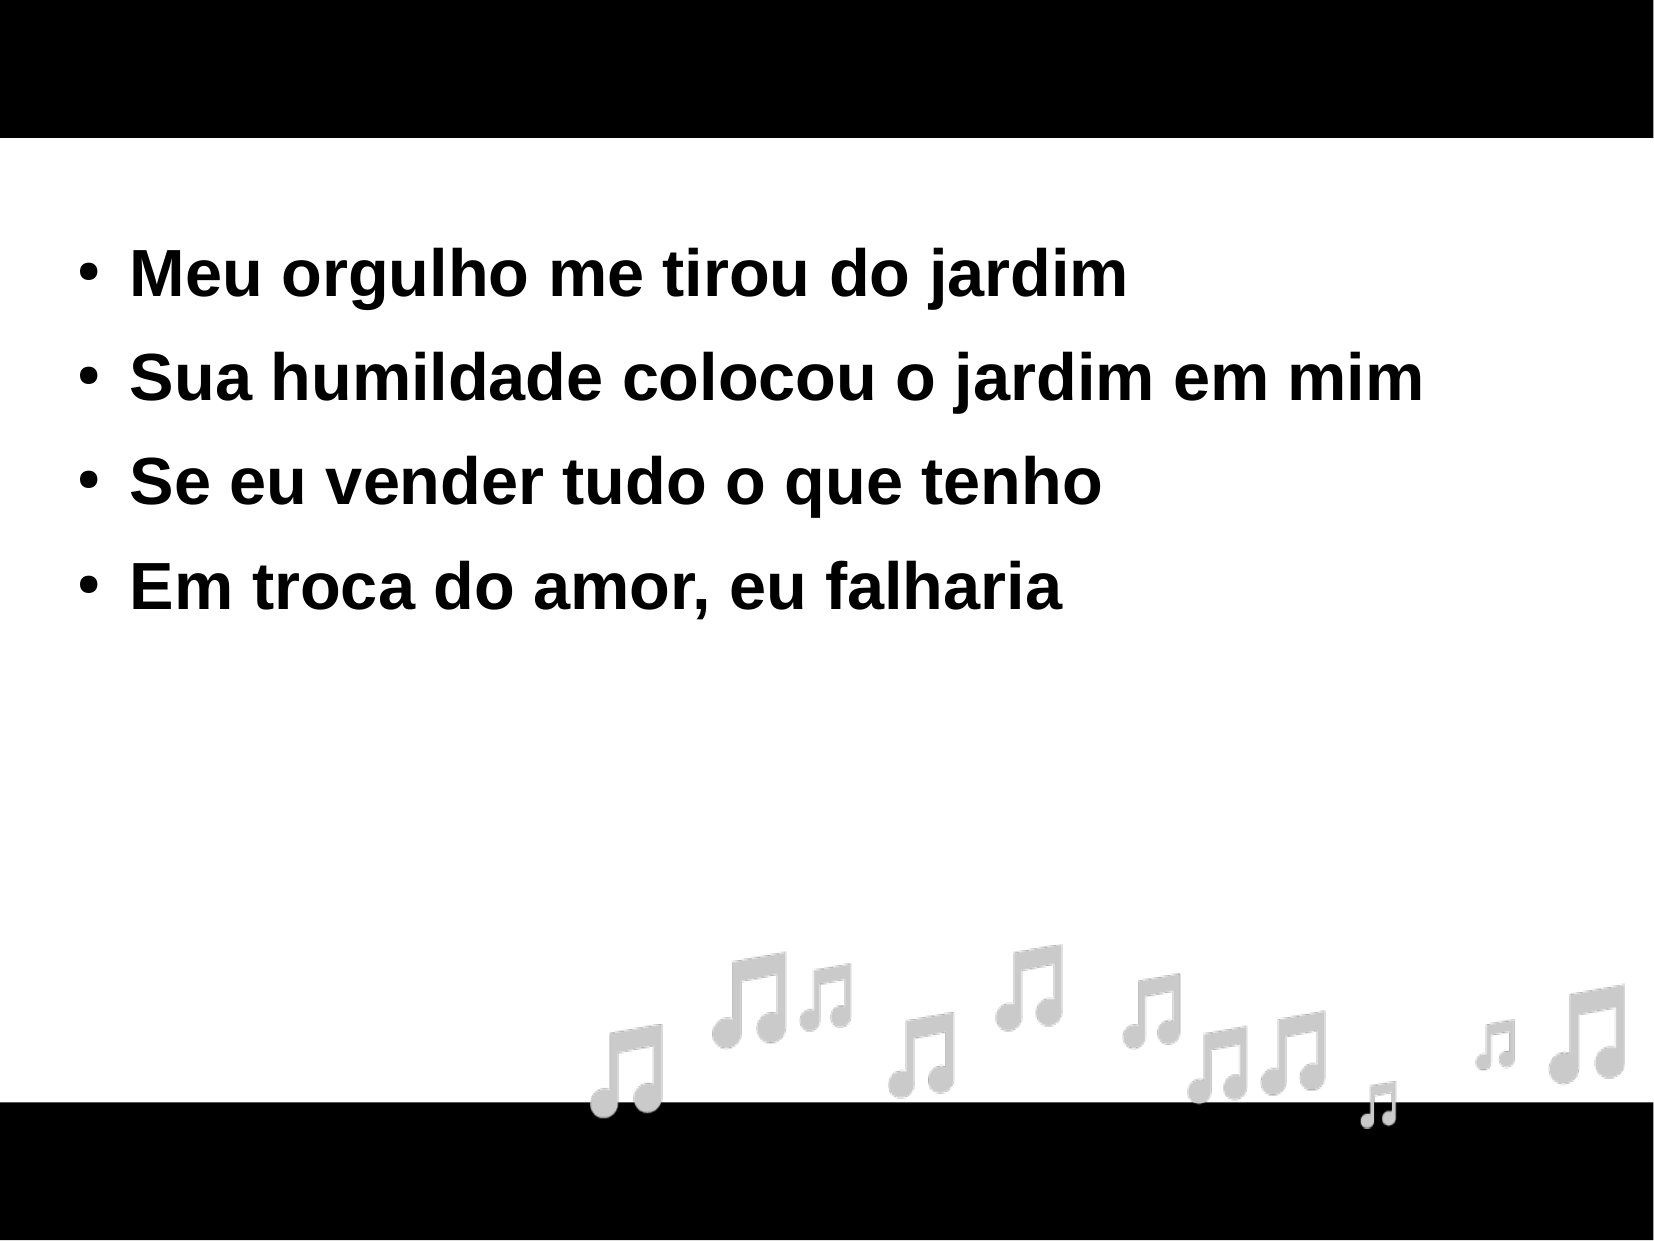

# Meu orgulho me tirou do jardim
Sua humildade colocou o jardim em mim
Se eu vender tudo o que tenho
Em troca do amor, eu falharia